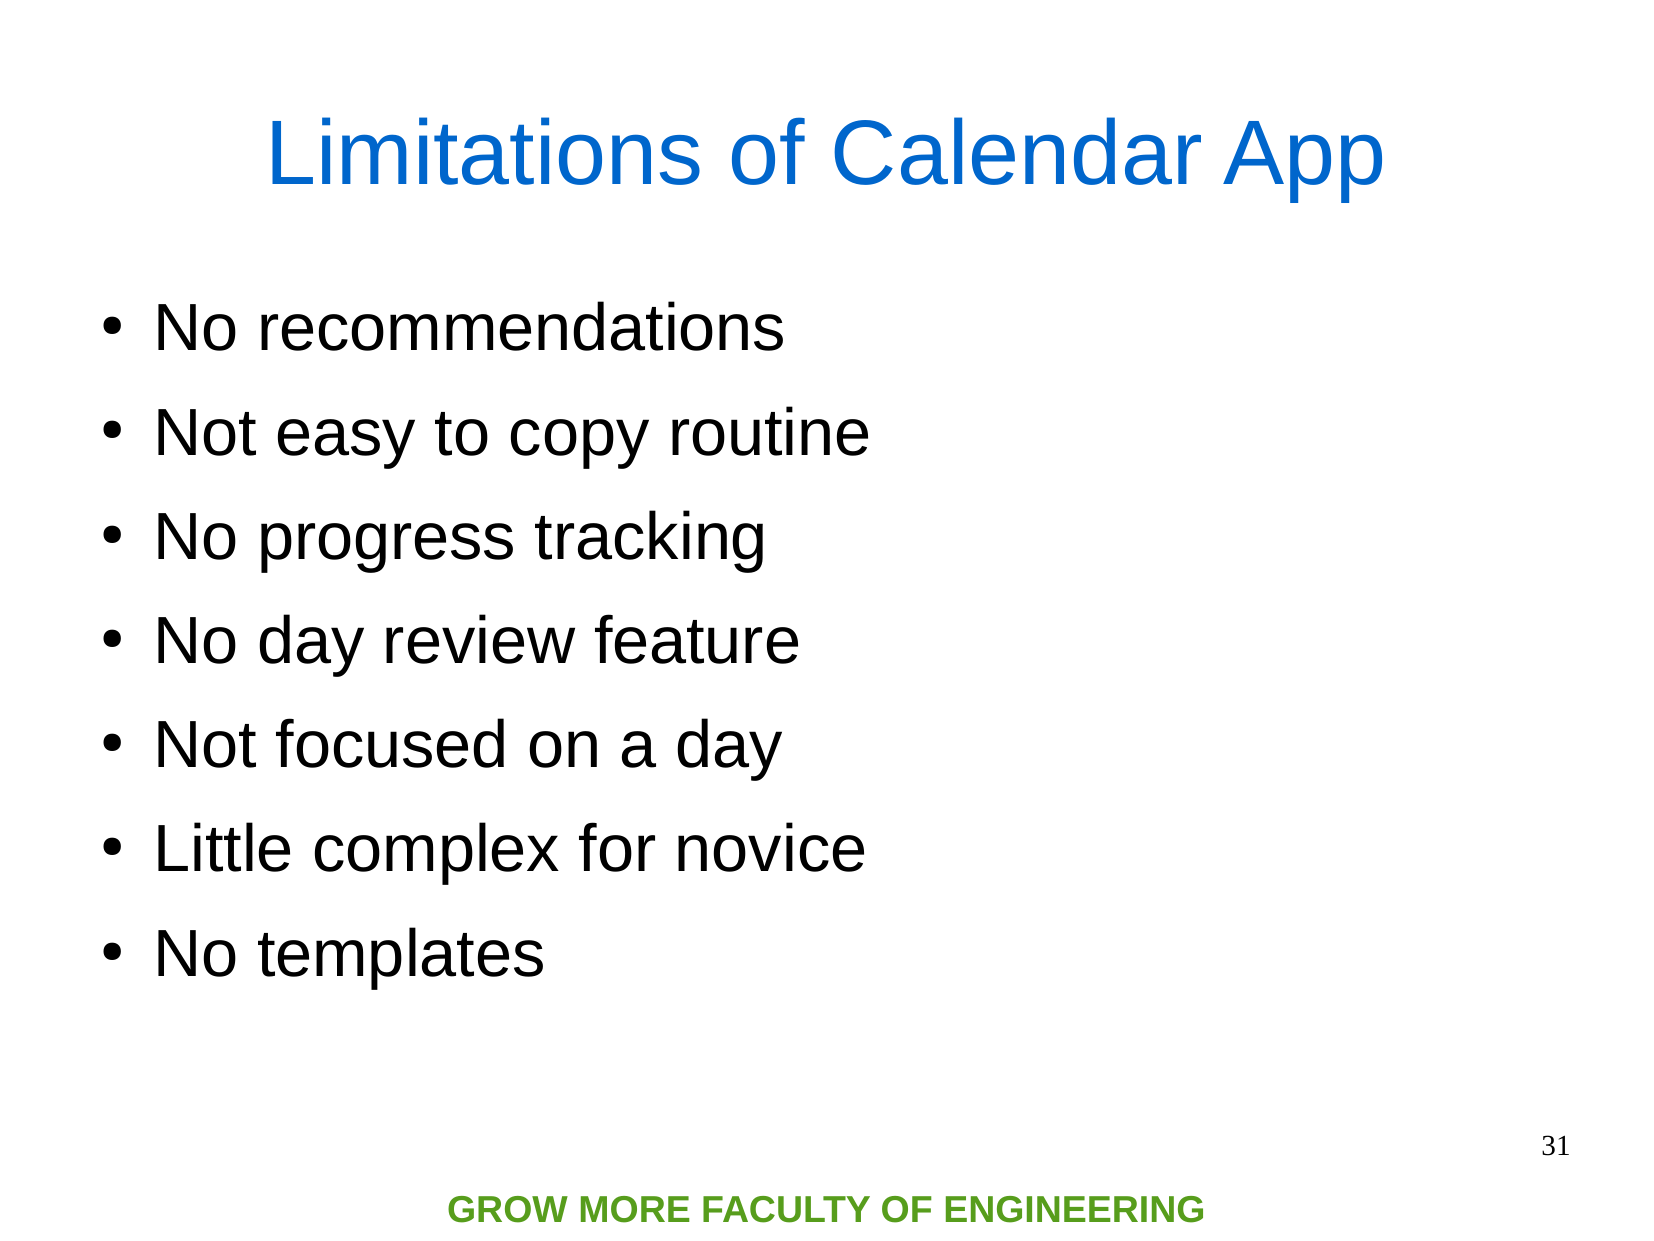

# Limitations of Calendar App
No recommendations
Not easy to copy routine
No progress tracking
No day review feature
Not focused on a day
Little complex for novice
No templates
31